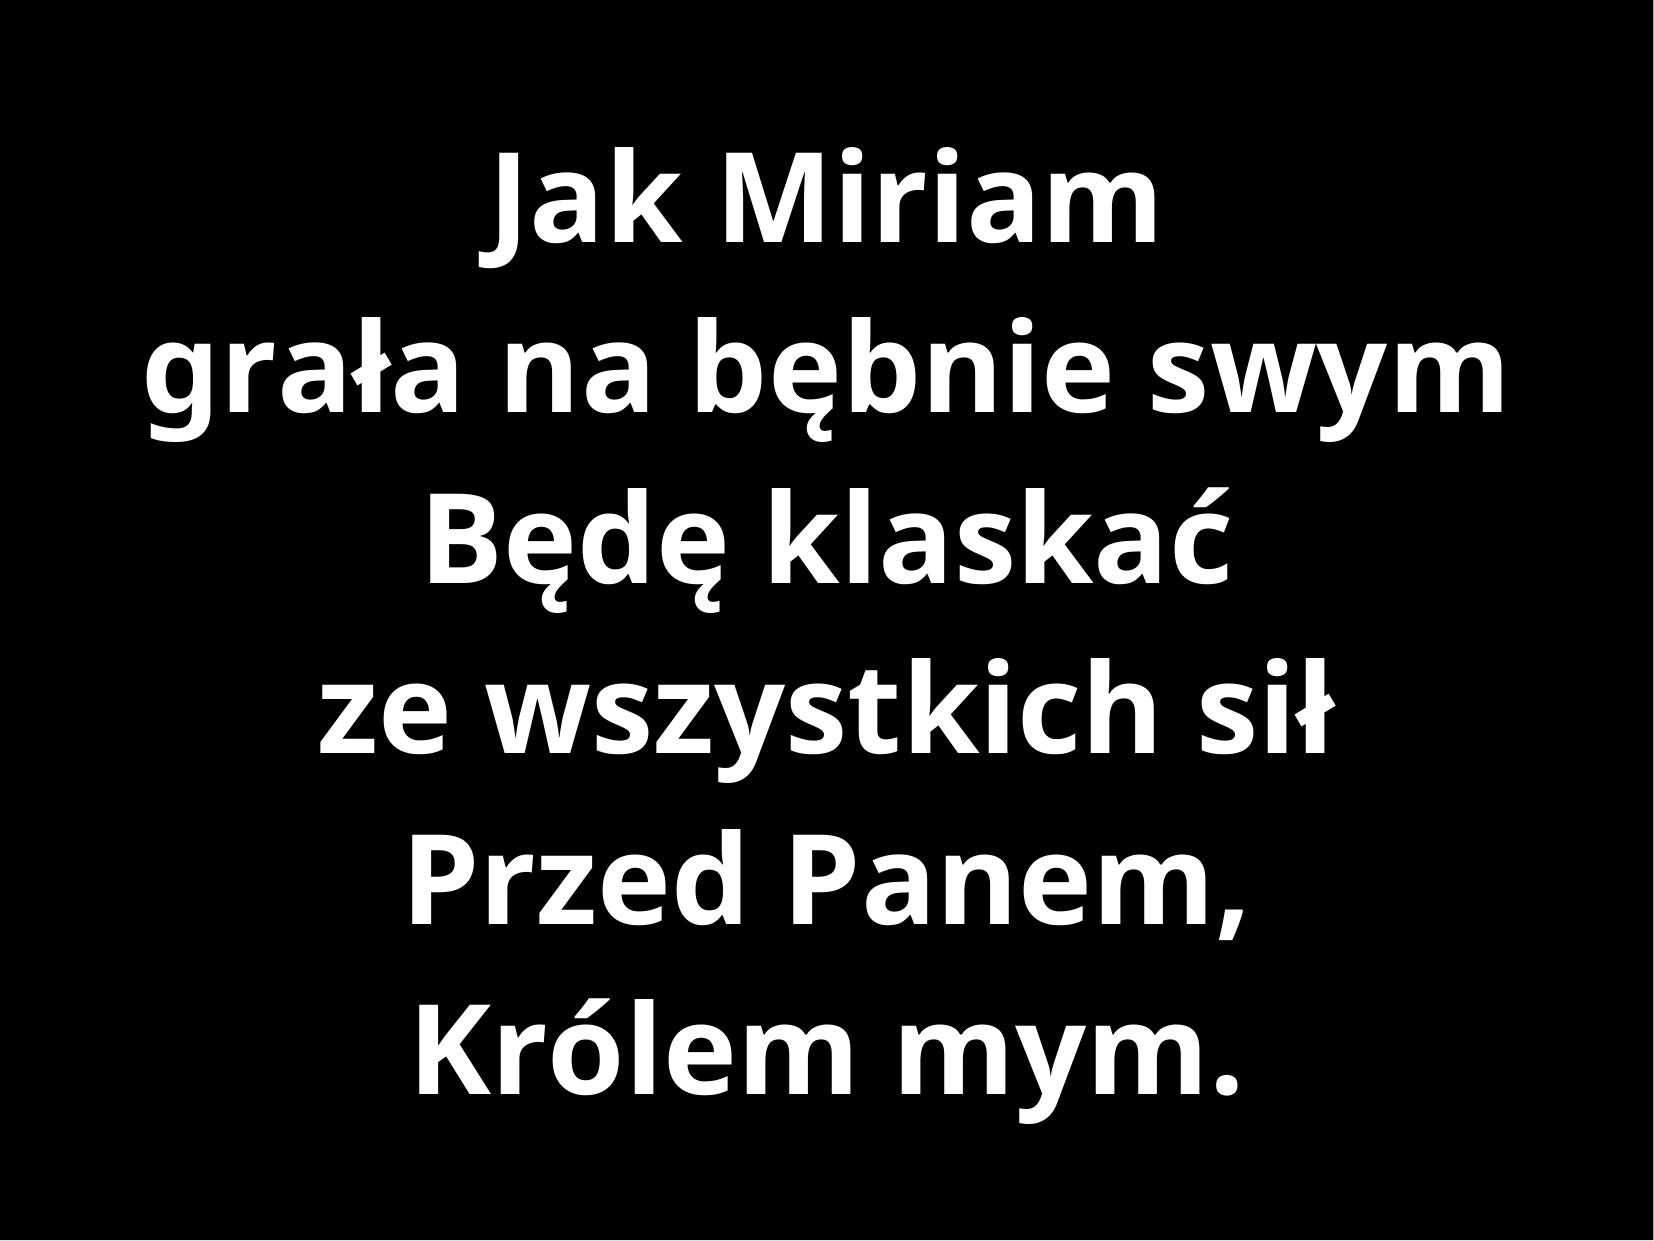

# Jak Miriam grała na bębnie swym Będę klaskać ze wszystkich sił Przed Panem, Królem mym.